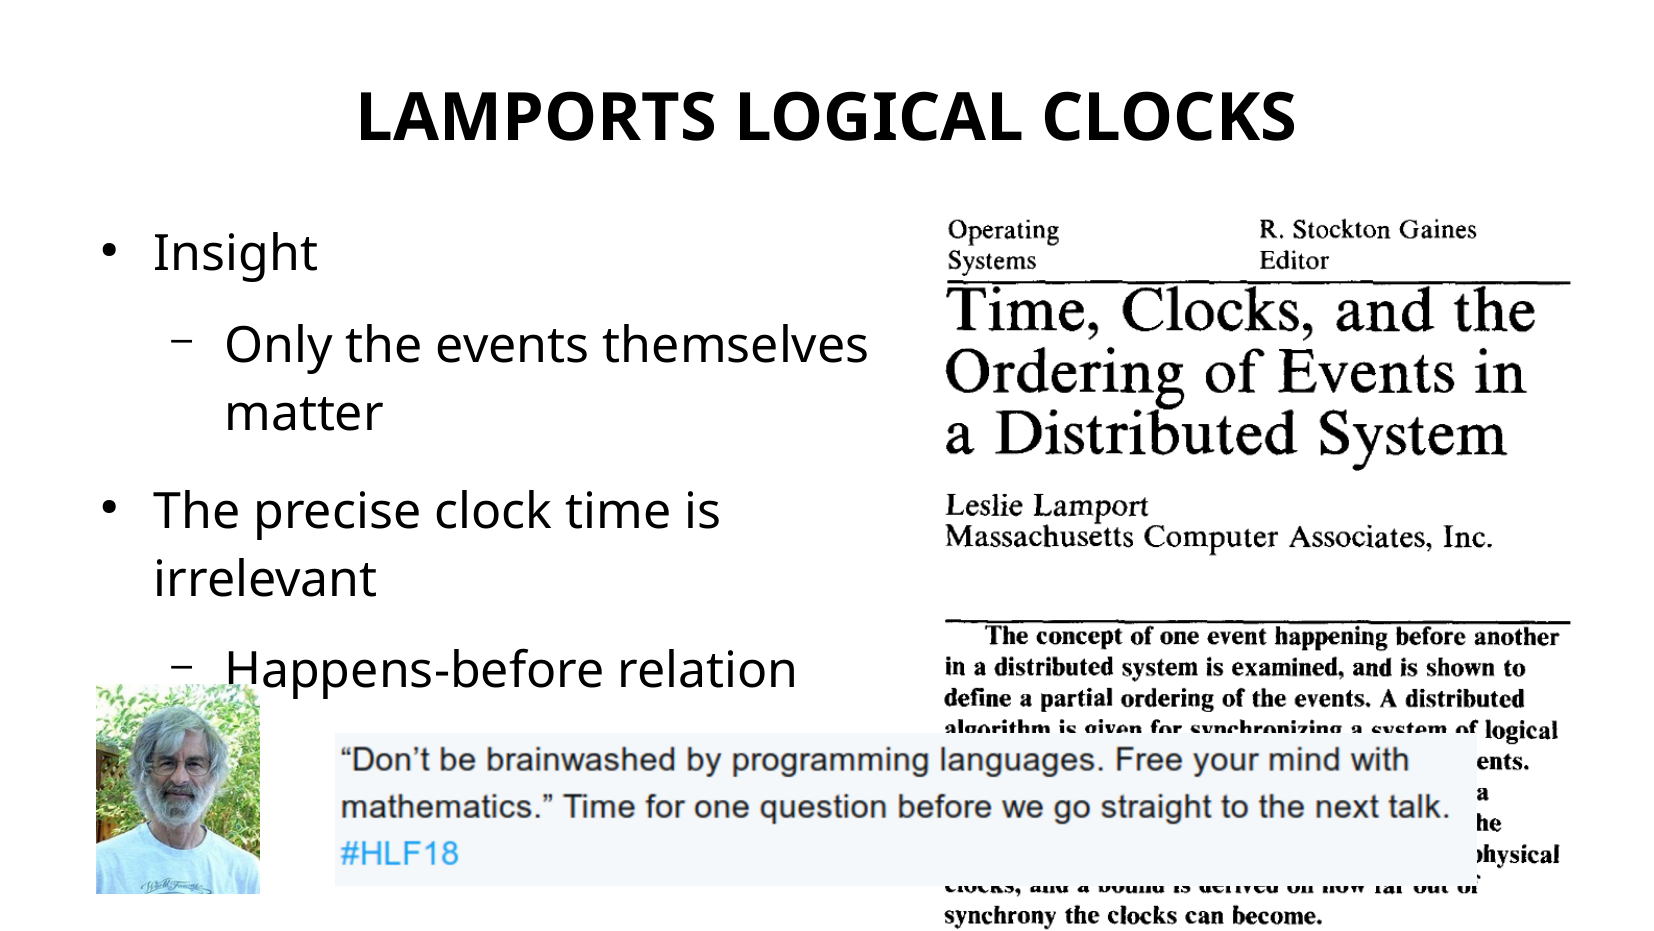

# LAMPORTS LOGICAL CLOCKS
Insight
Only the events themselves matter
The precise clock time is irrelevant
Happens-before relation